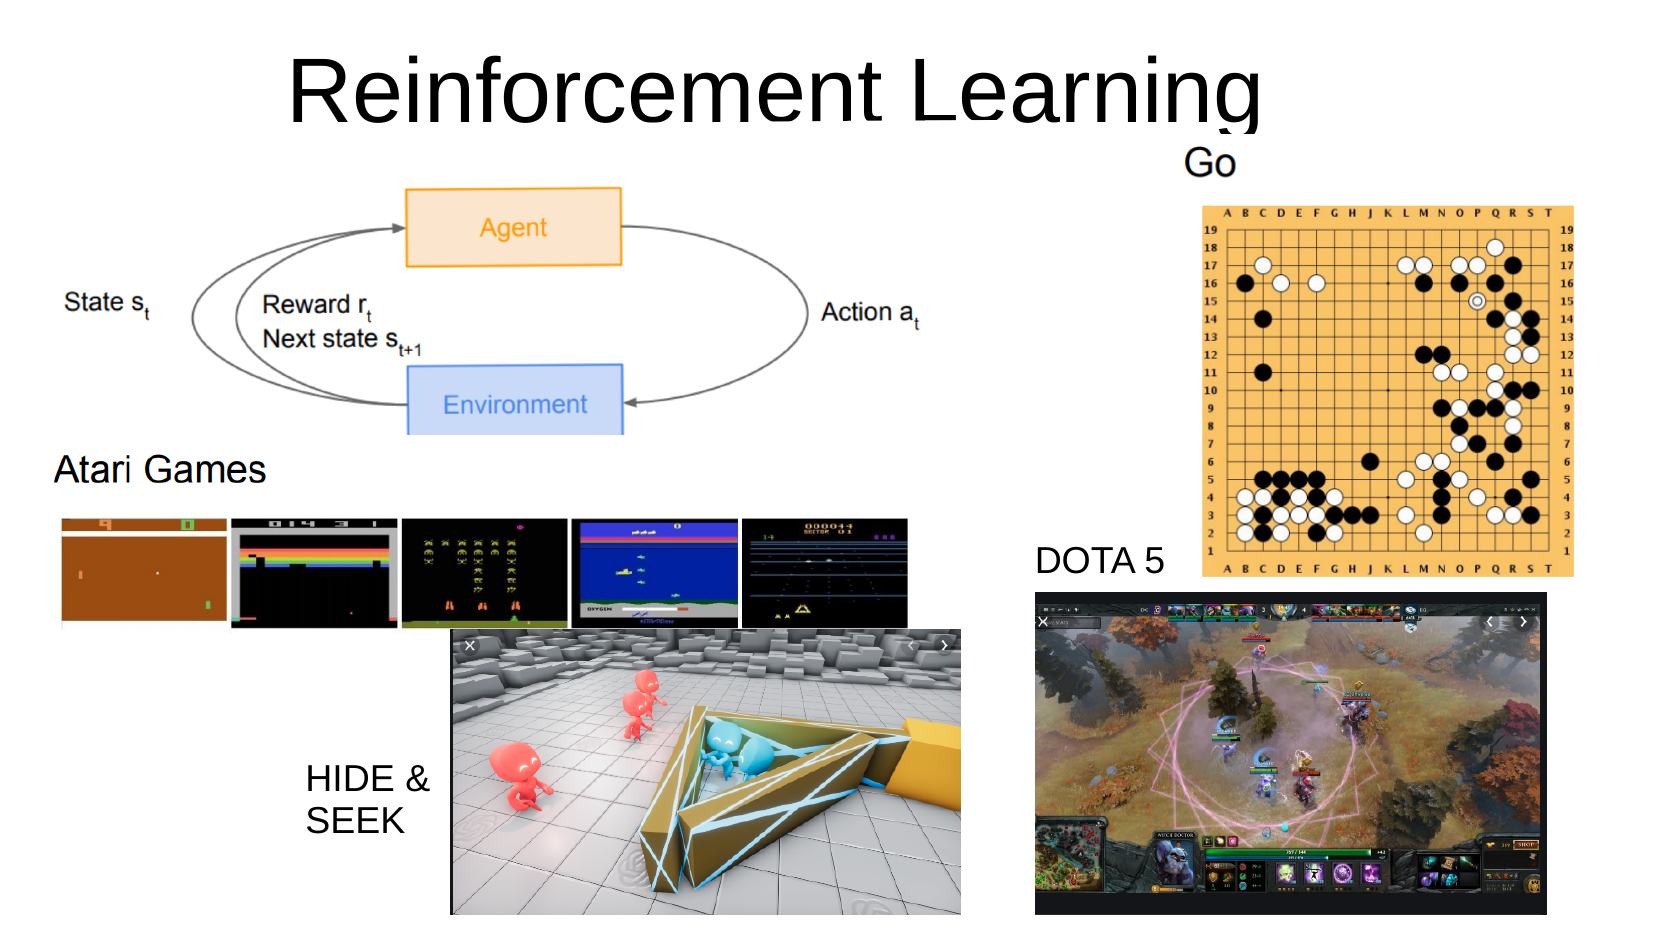

Reinforcement Learning
DOTA 5
HIDE &
SEEK